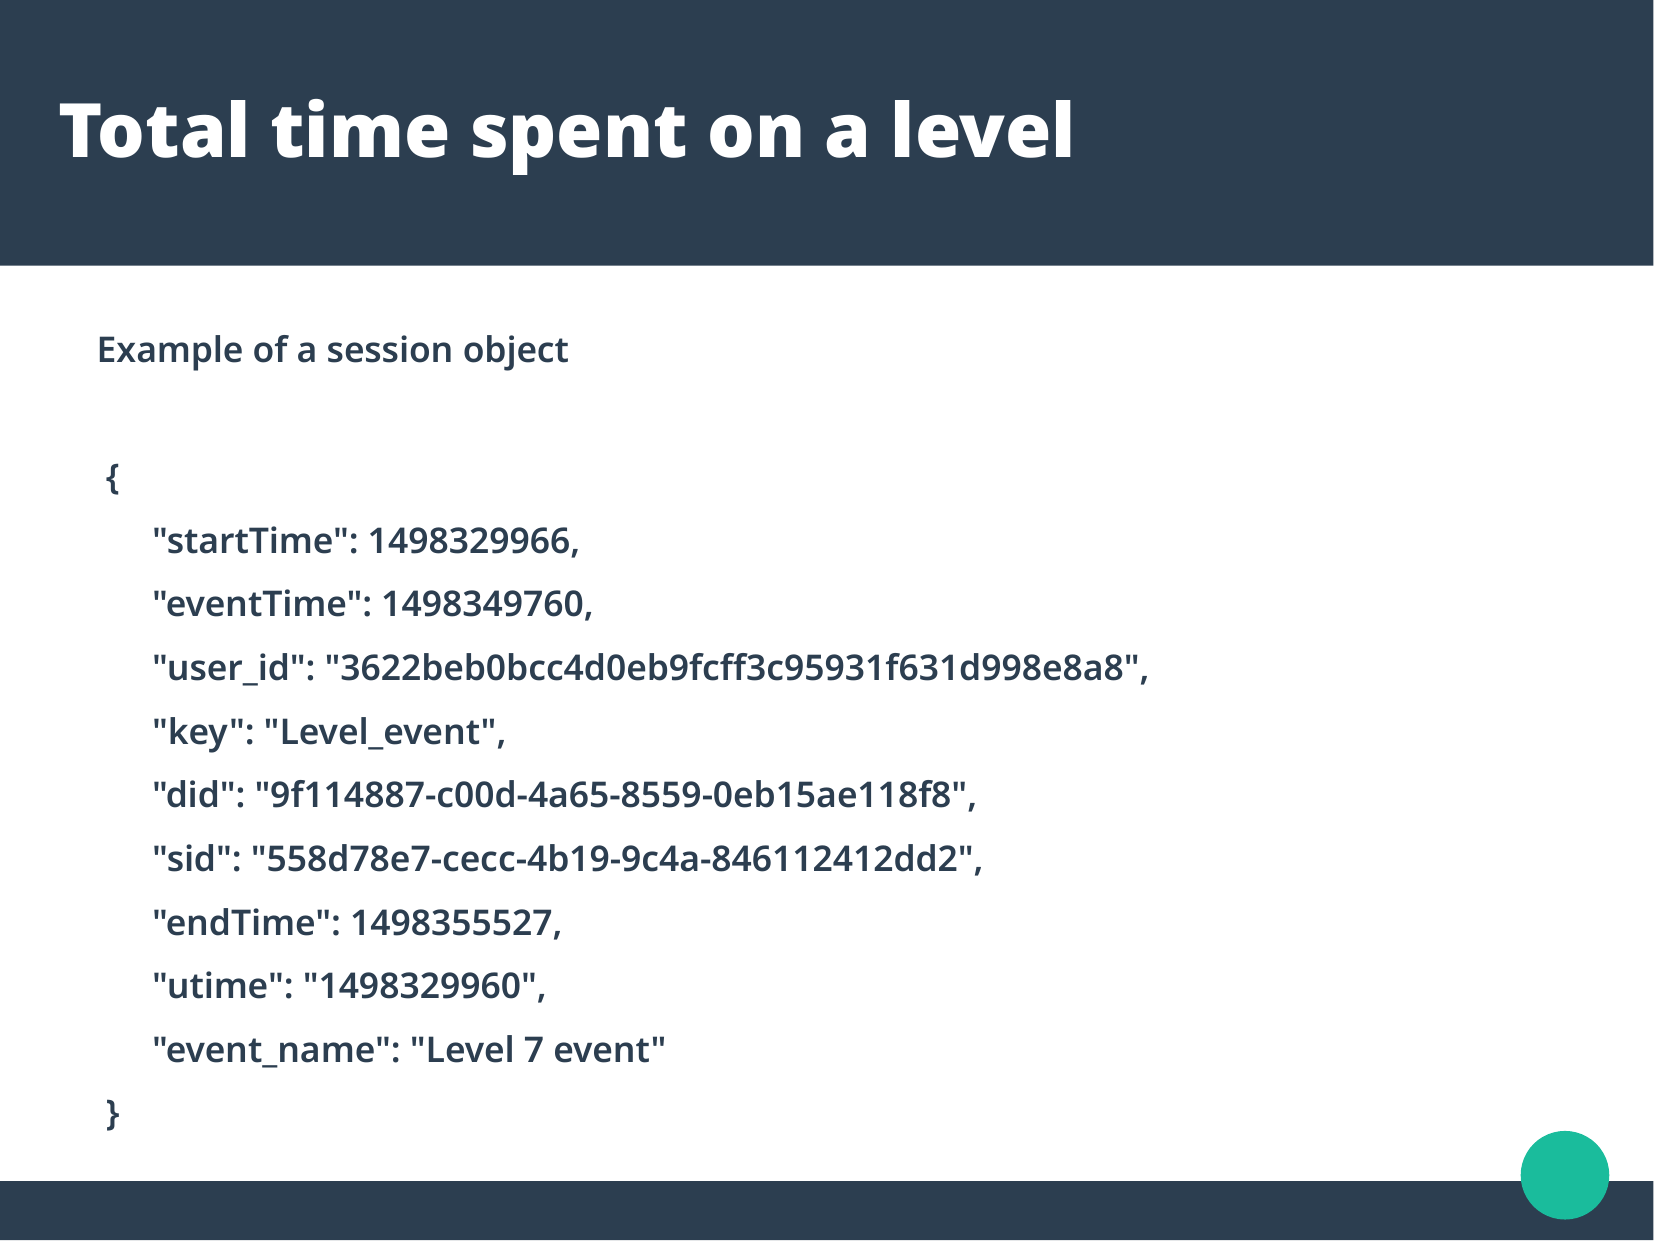

# Total time spent on a level
Example of a session object
 {
 "startTime": 1498329966,
 "eventTime": 1498349760,
 "user_id": "3622beb0bcc4d0eb9fcff3c95931f631d998e8a8",
 "key": "Level_event",
 "did": "9f114887-c00d-4a65-8559-0eb15ae118f8",
 "sid": "558d78e7-cecc-4b19-9c4a-846112412dd2",
 "endTime": 1498355527,
 "utime": "1498329960",
 "event_name": "Level 7 event"
 }